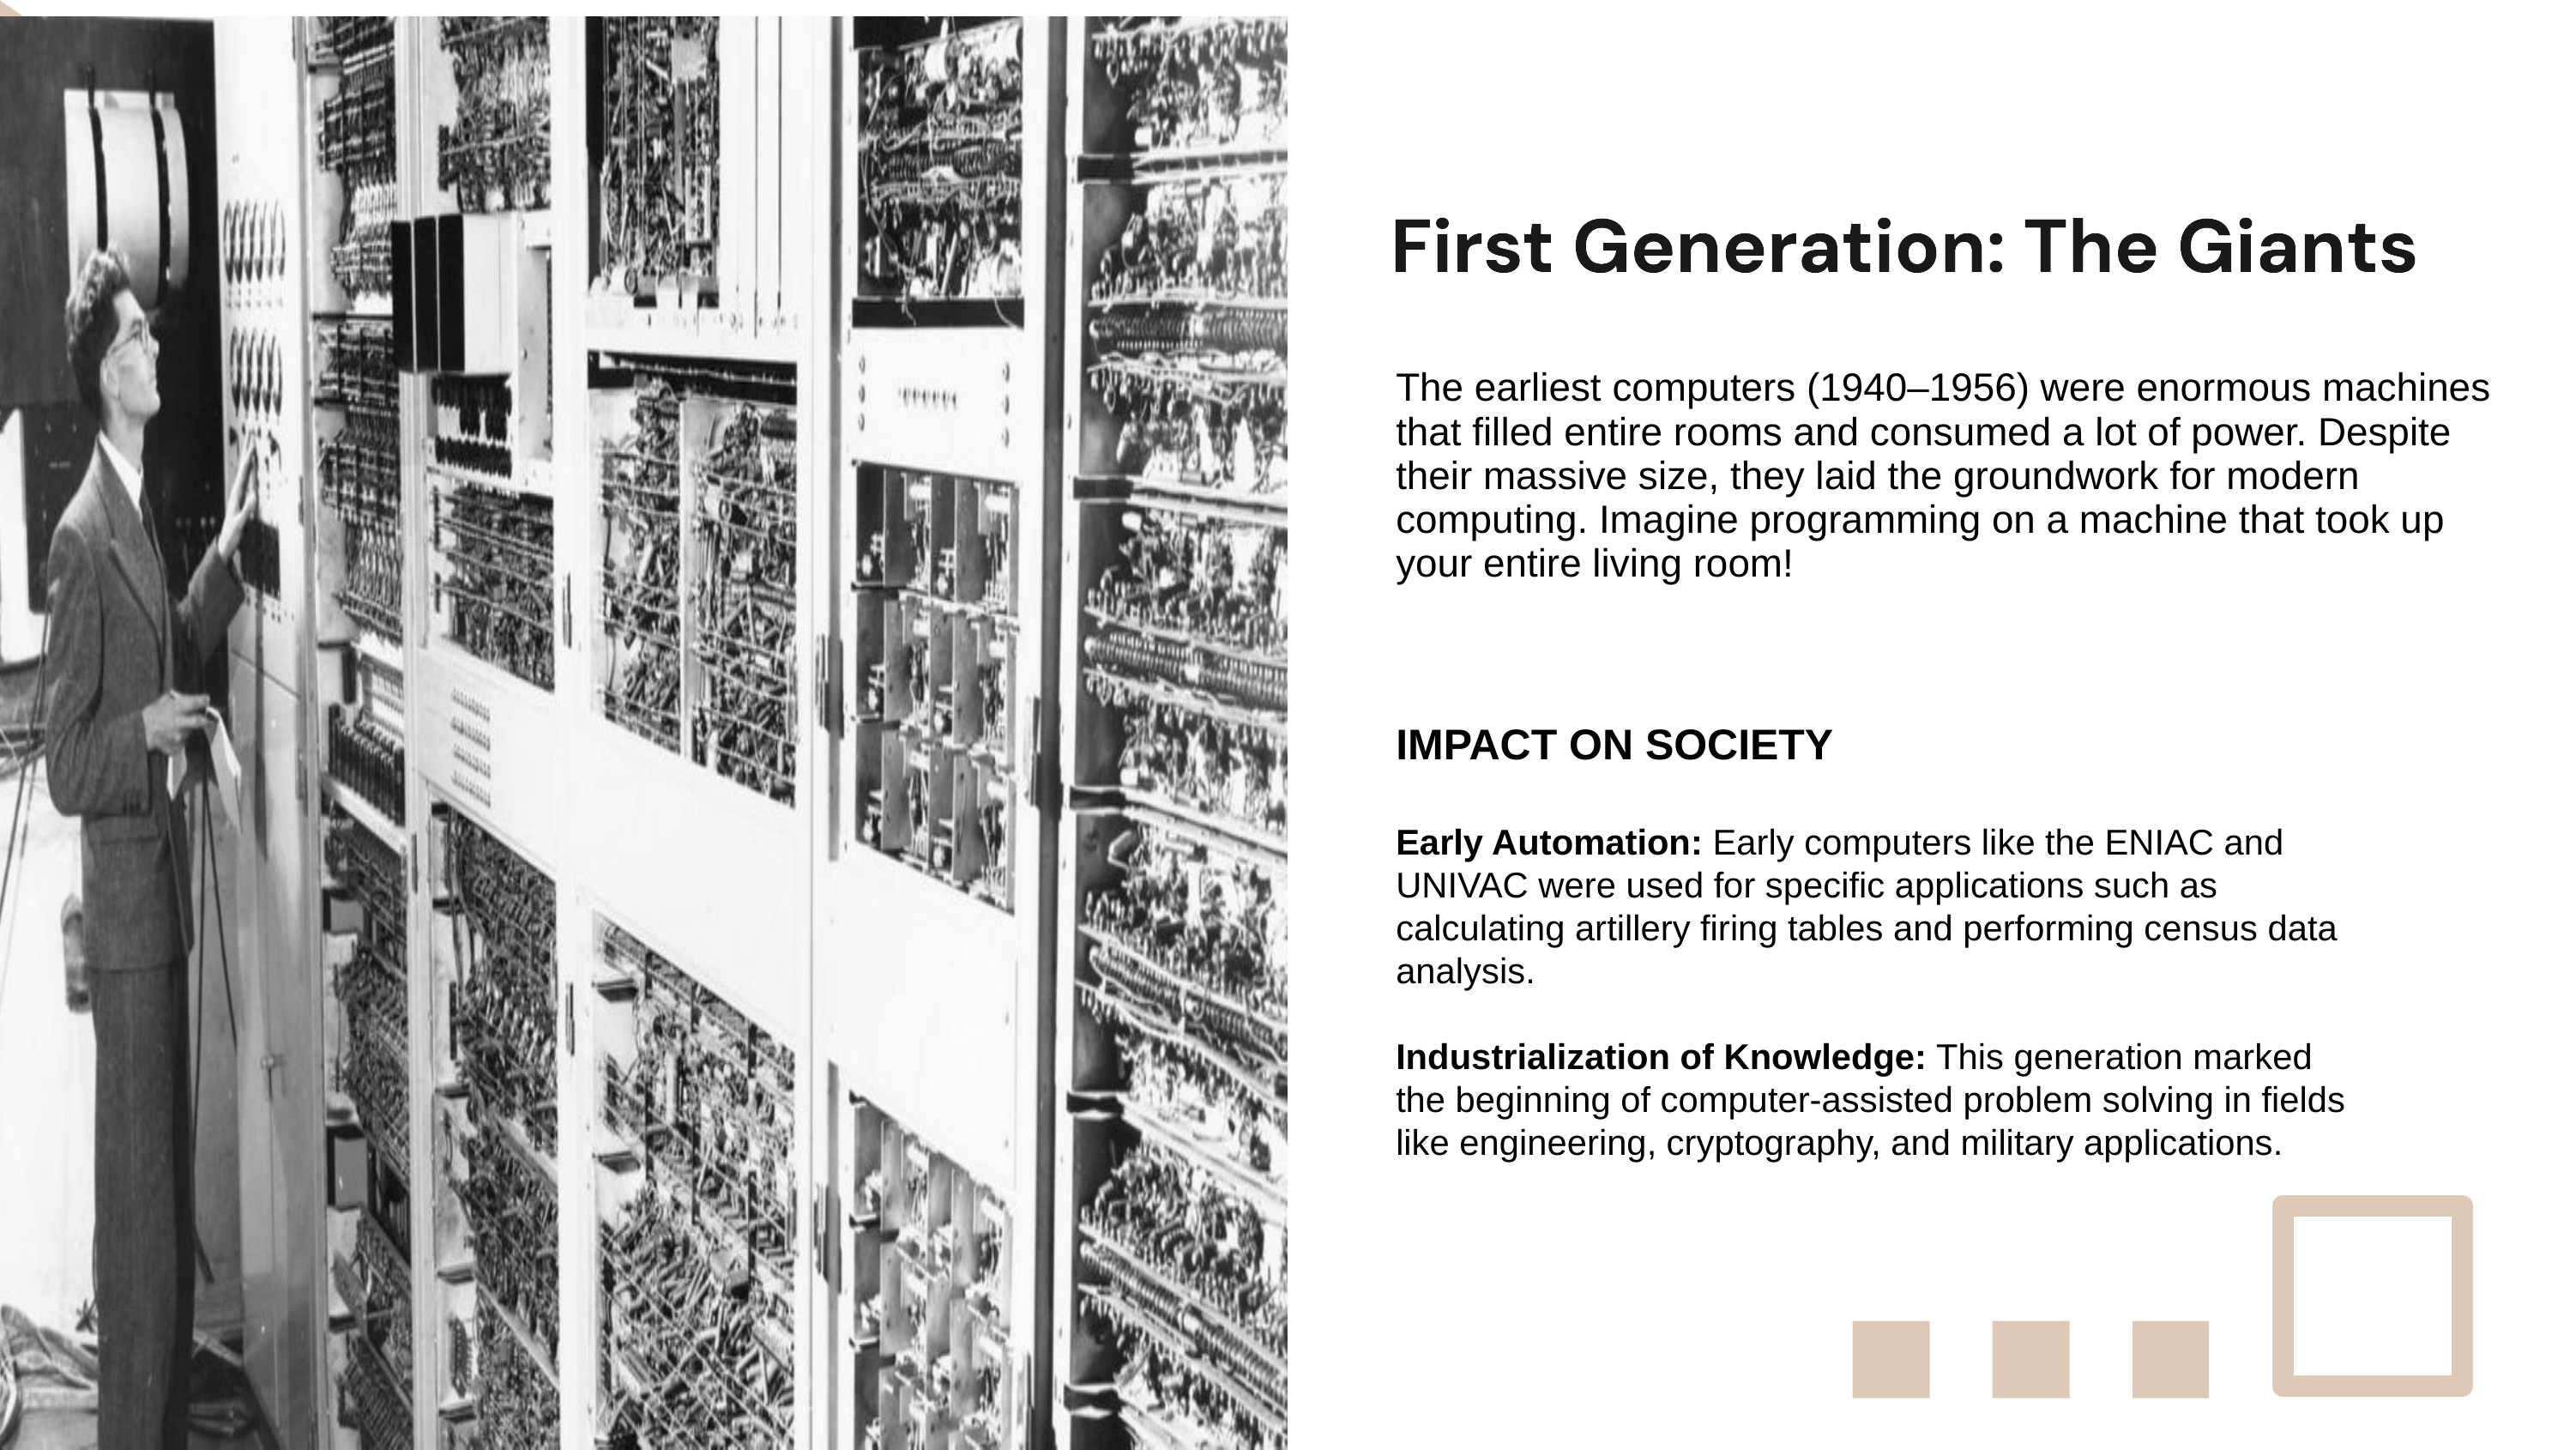

The earliest computers (1940–1956) were enormous machines that filled entire rooms and consumed a lot of power. Despite their massive size, they laid the groundwork for modern computing. Imagine programming on a machine that took up your entire living room!
IMPACT ON SOCIETY
Early Automation: Early computers like the ENIAC and UNIVAC were used for specific applications such as calculating artillery firing tables and performing census data analysis.
Industrialization of Knowledge: This generation marked the beginning of computer-assisted problem solving in fields like engineering, cryptography, and military applications.